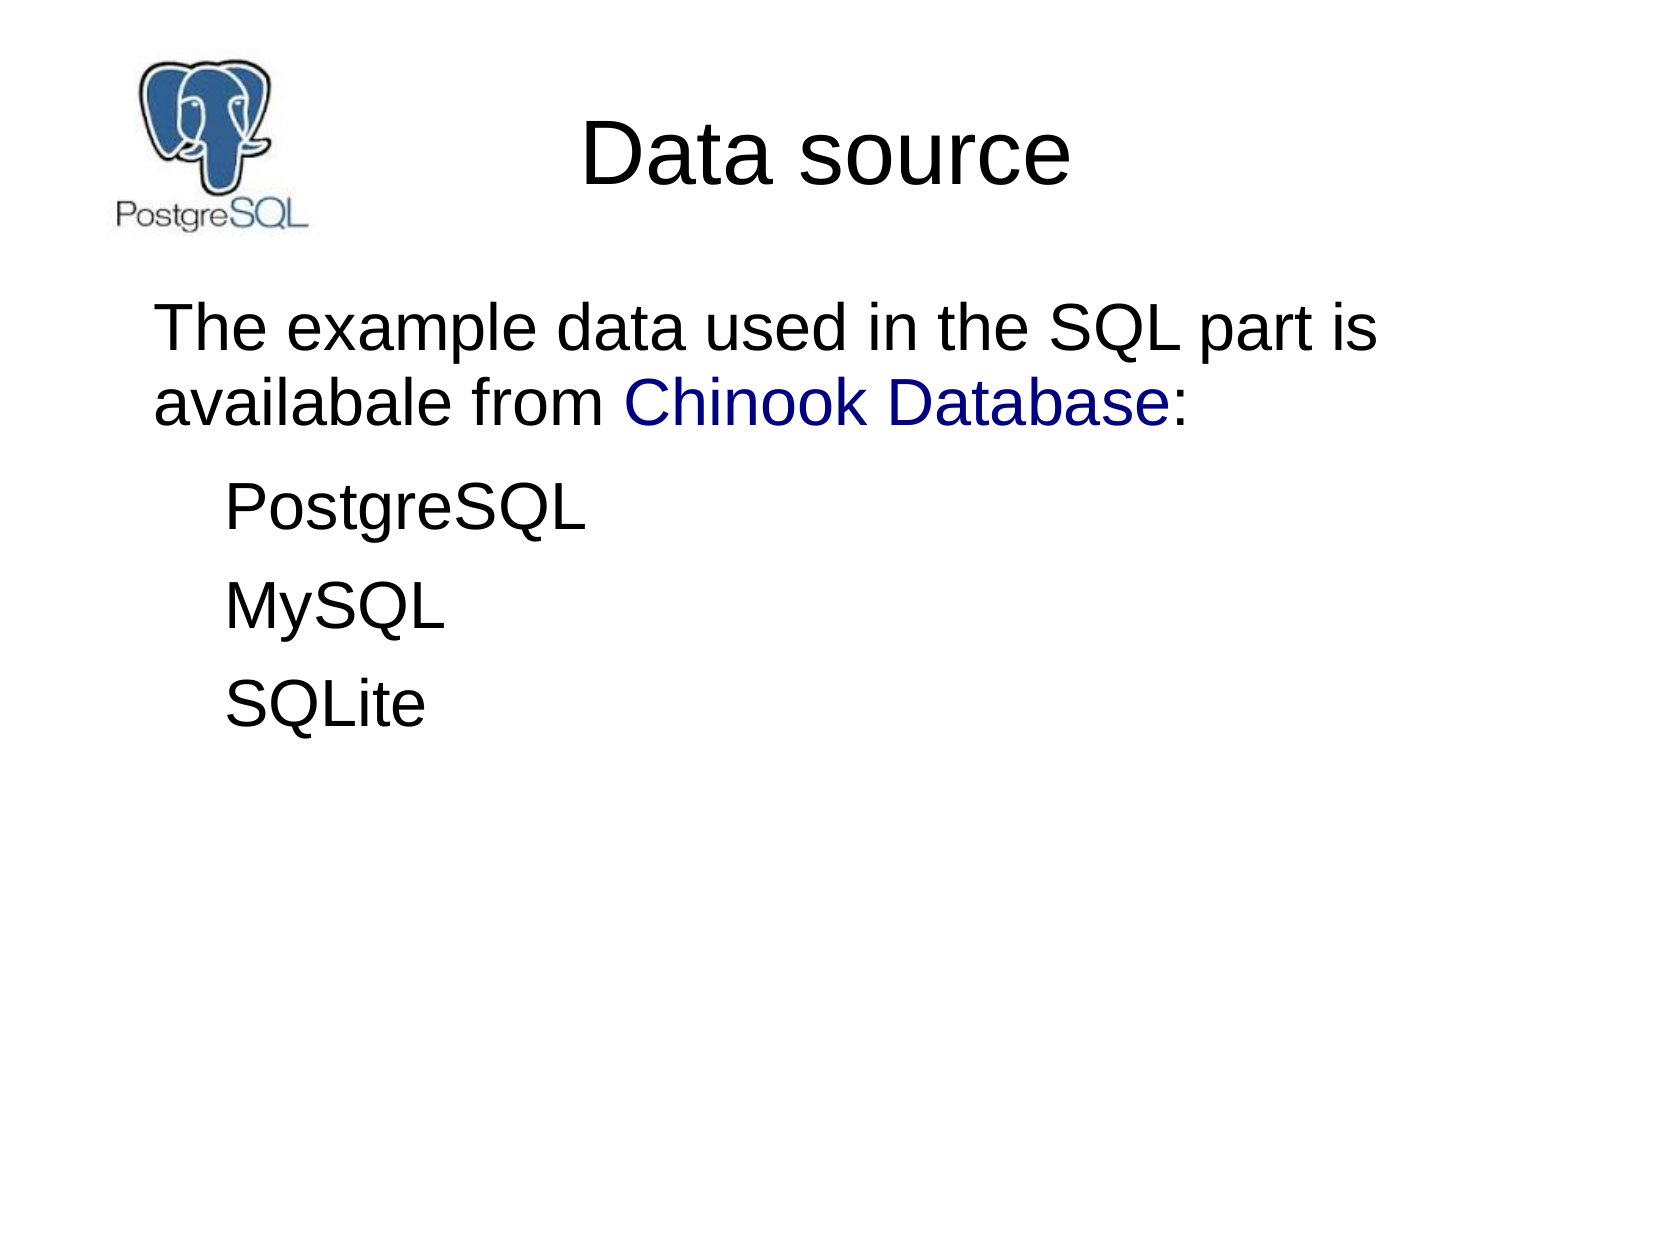

# Data source
The example data used in the SQL part is availabale from Chinook Database:
PostgreSQL
MySQL
SQLite